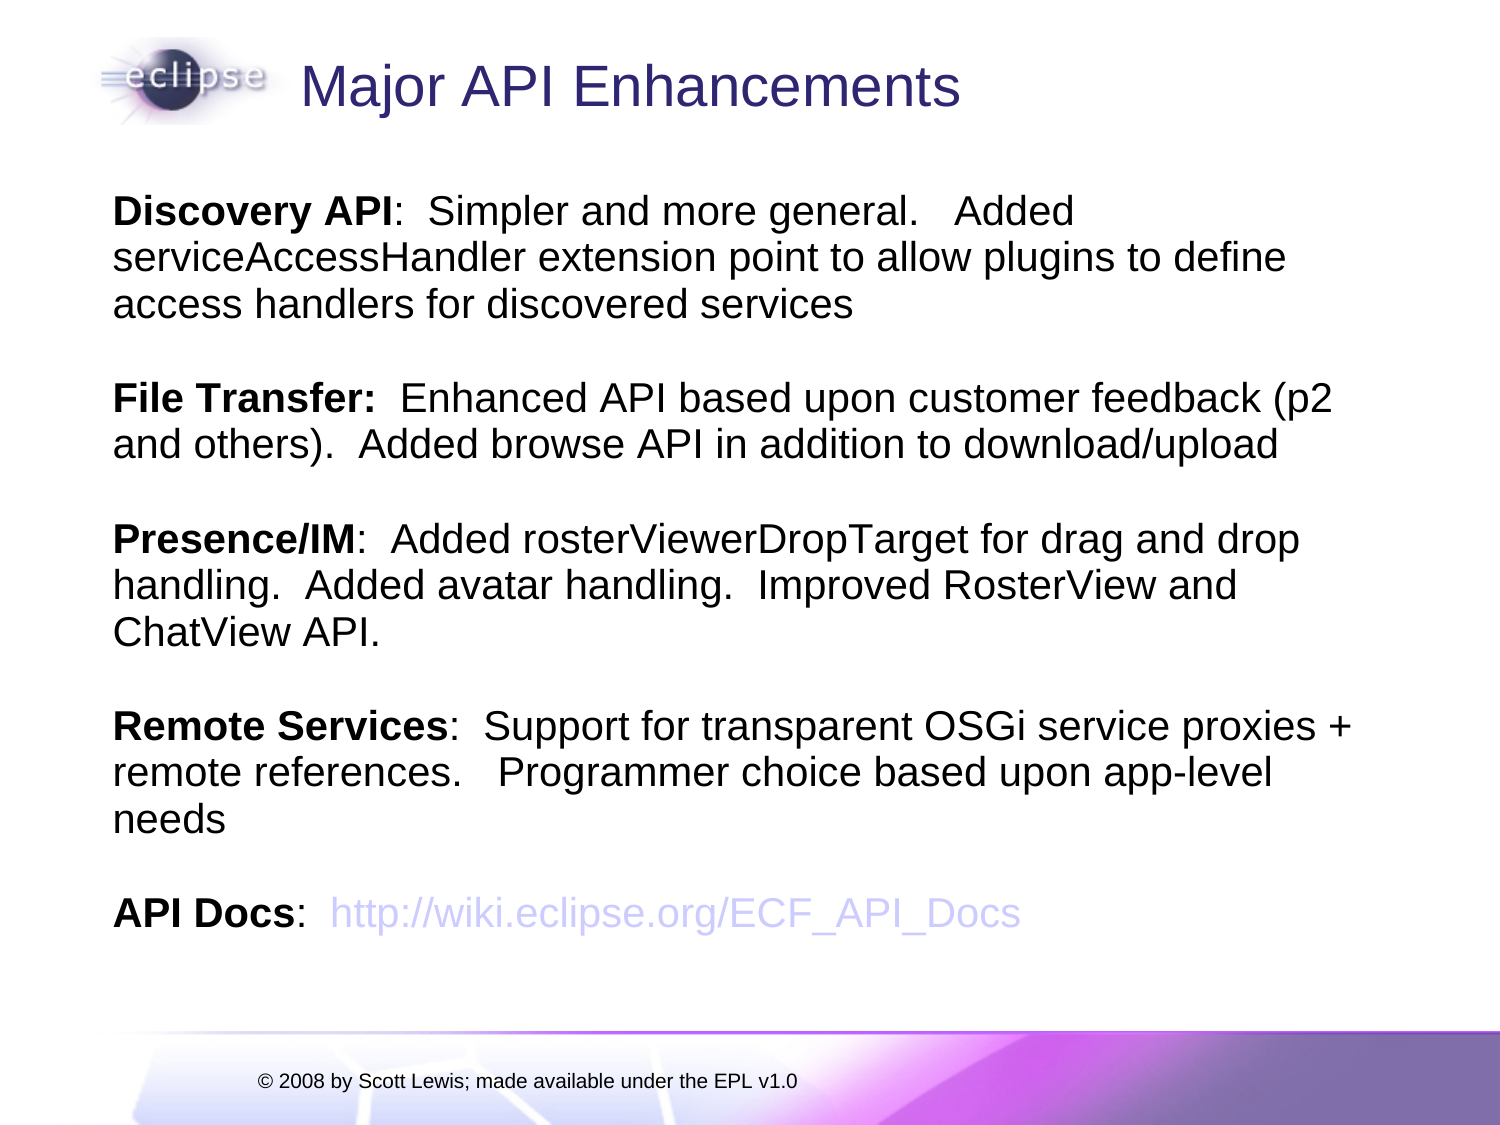

# Major API Enhancements
Discovery API: Simpler and more general. Added serviceAccessHandler extension point to allow plugins to define access handlers for discovered services
File Transfer: Enhanced API based upon customer feedback (p2 and others). Added browse API in addition to download/upload
Presence/IM: Added rosterViewerDropTarget for drag and drop handling. Added avatar handling. Improved RosterView and ChatView API.
Remote Services: Support for transparent OSGi service proxies + remote references. Programmer choice based upon app-level needs
API Docs: http://wiki.eclipse.org/ECF_API_Docs